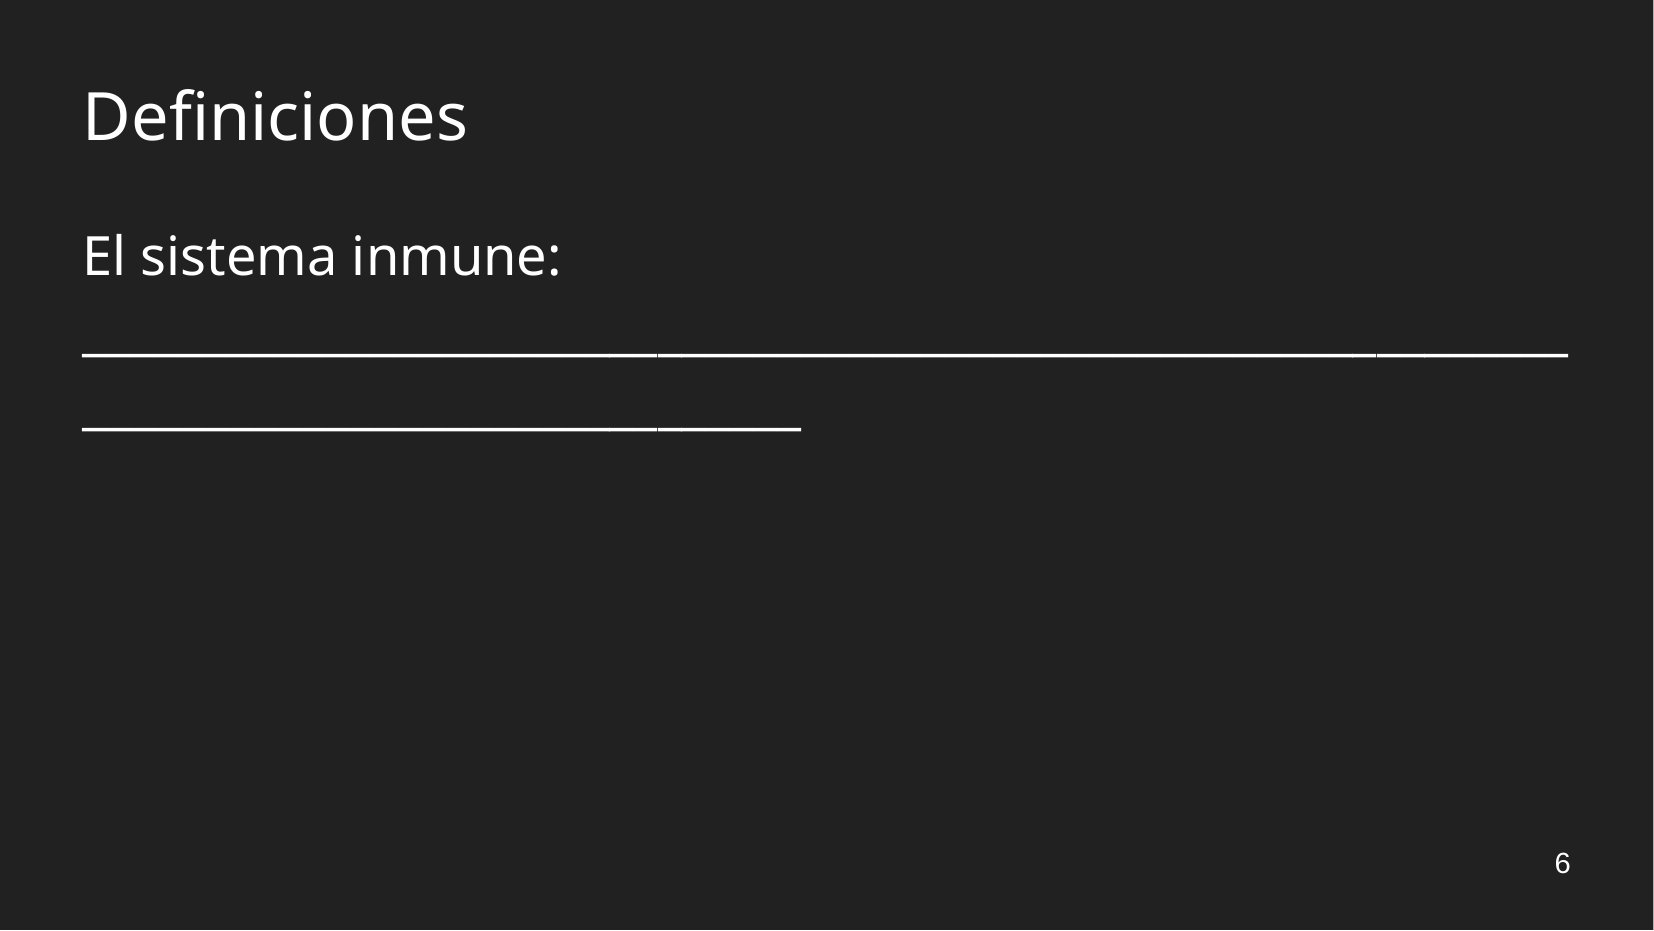

# Definiciones
El sistema inmune: ____________________________________________________________________________________________
6